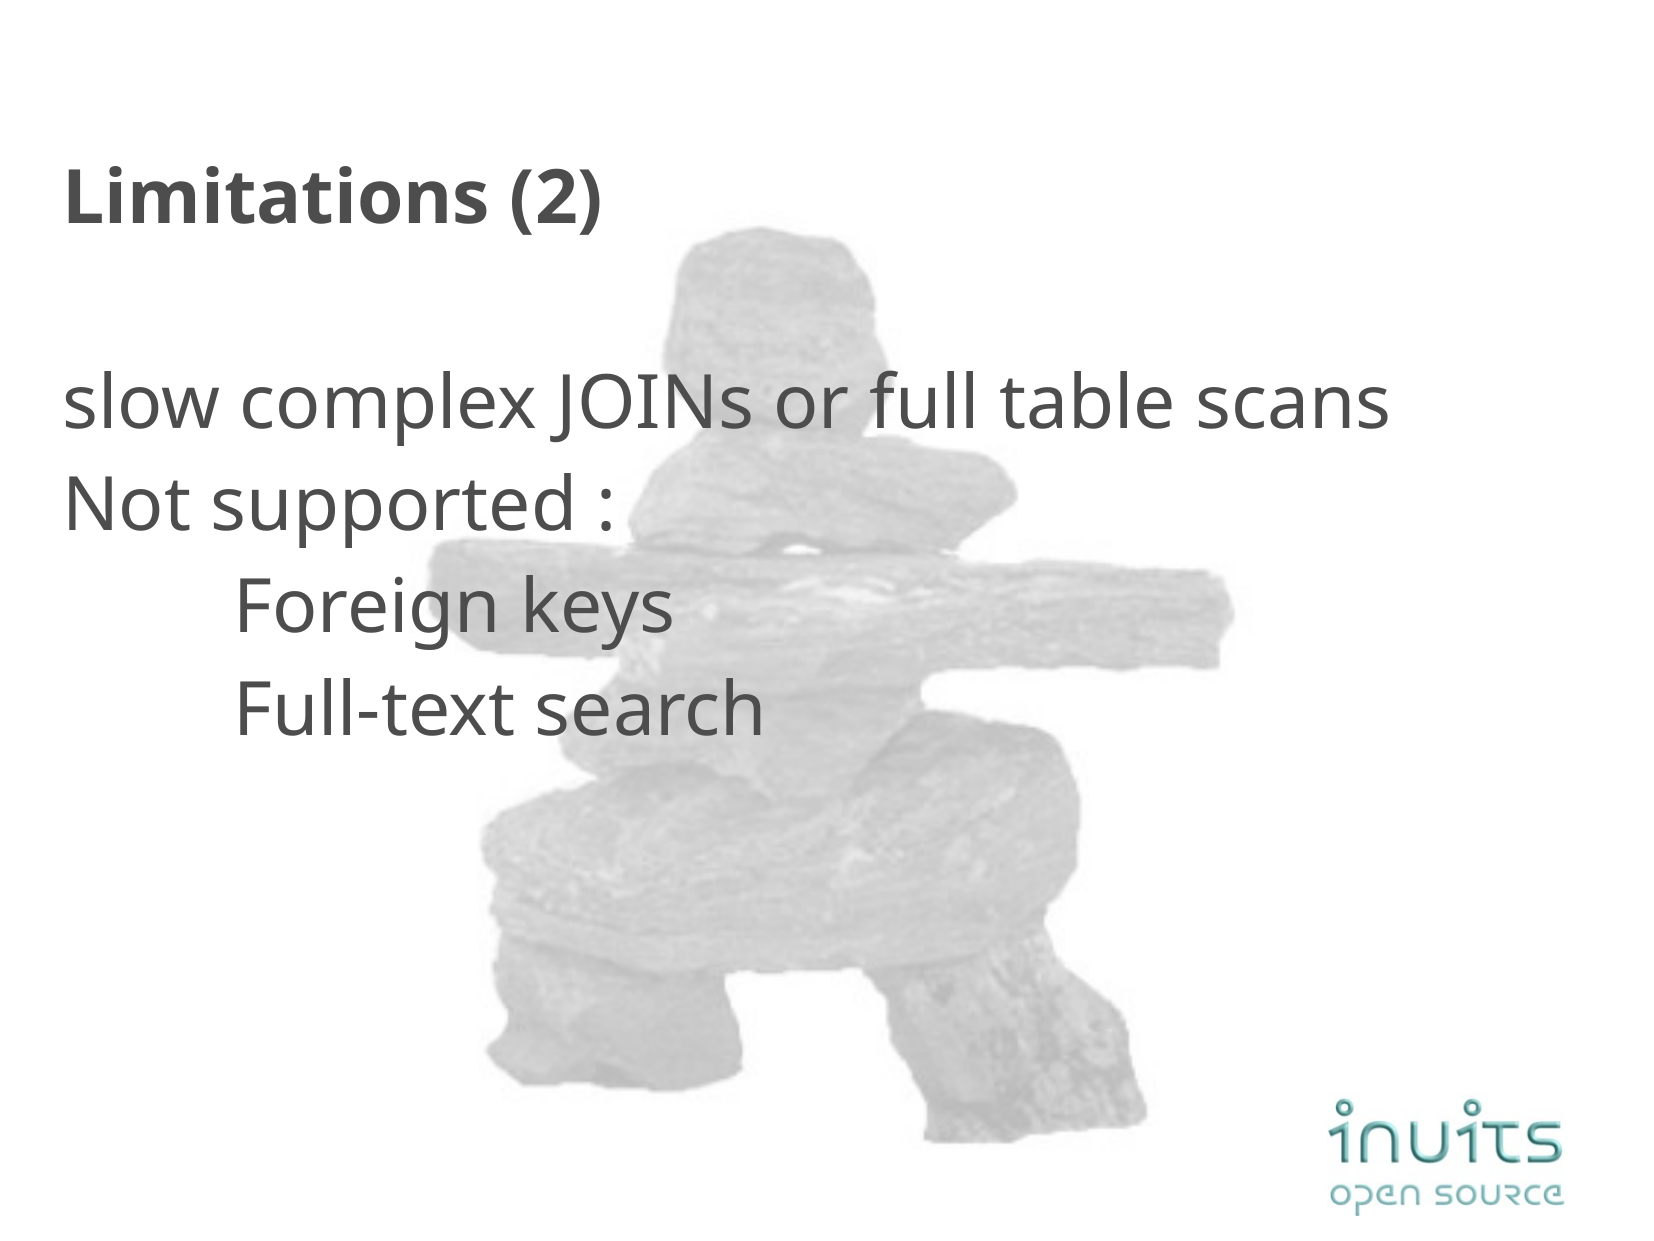

Limitations (2)
slow complex JOINs or full table scans
Not supported :
Foreign keys
Full-text search
#